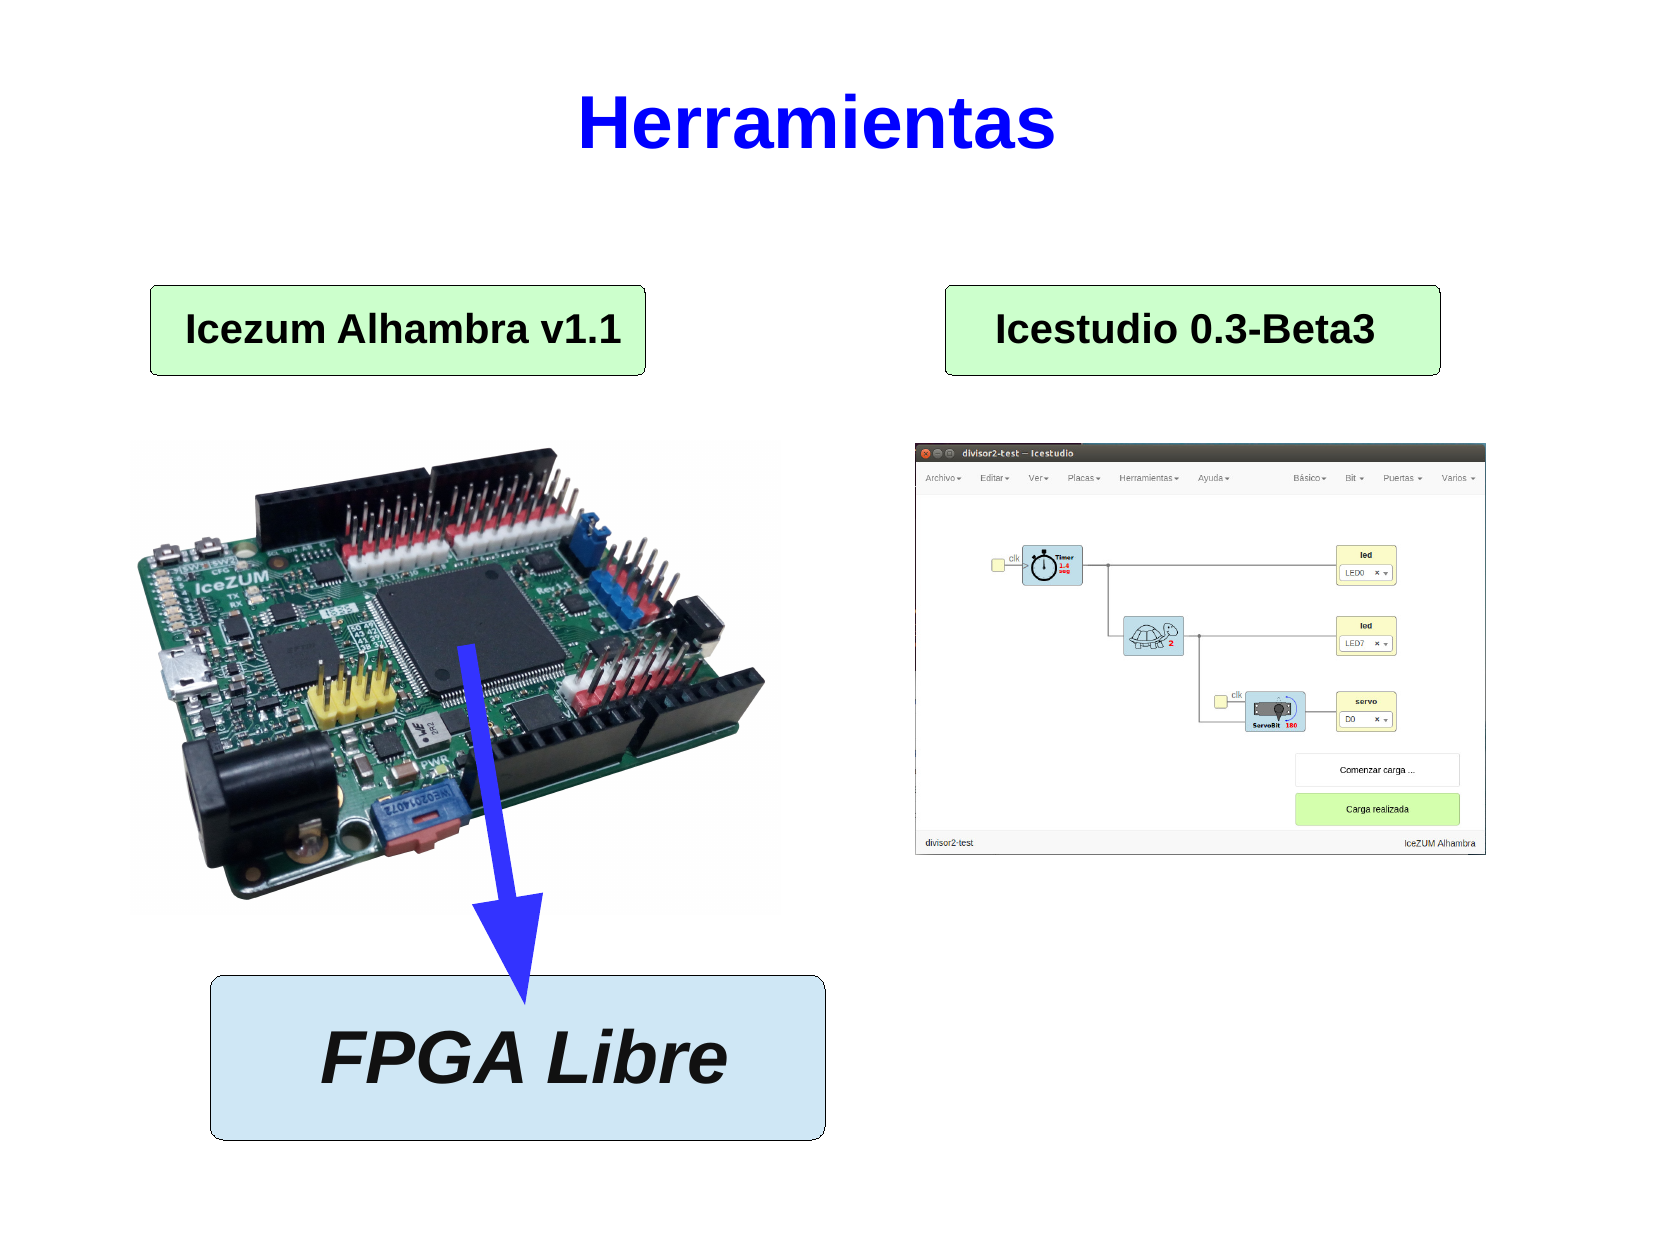

Herramientas
Icezum Alhambra v1.1
Icestudio 0.3-Beta3
FPGA Libre